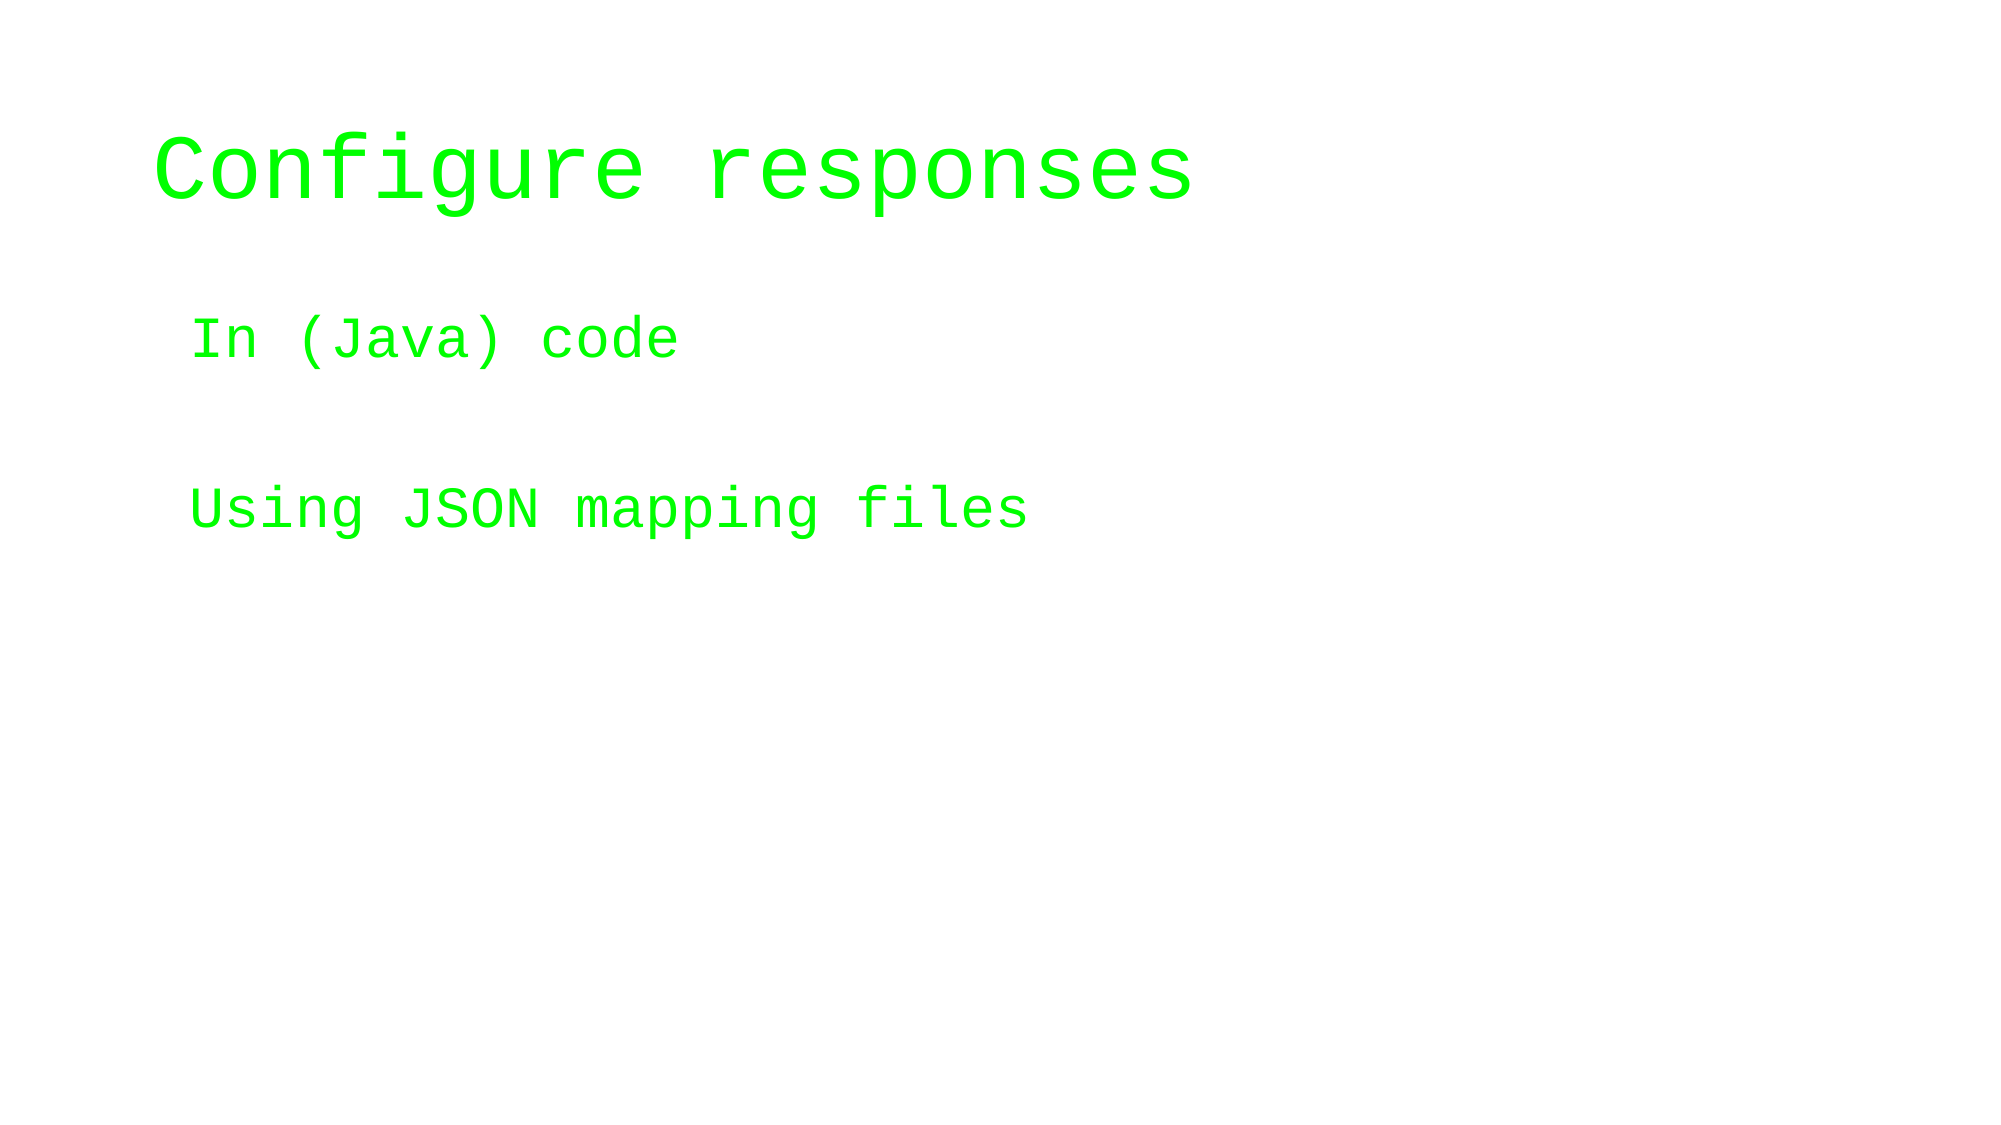

# Configure responses
In (Java) code
Using JSON mapping files